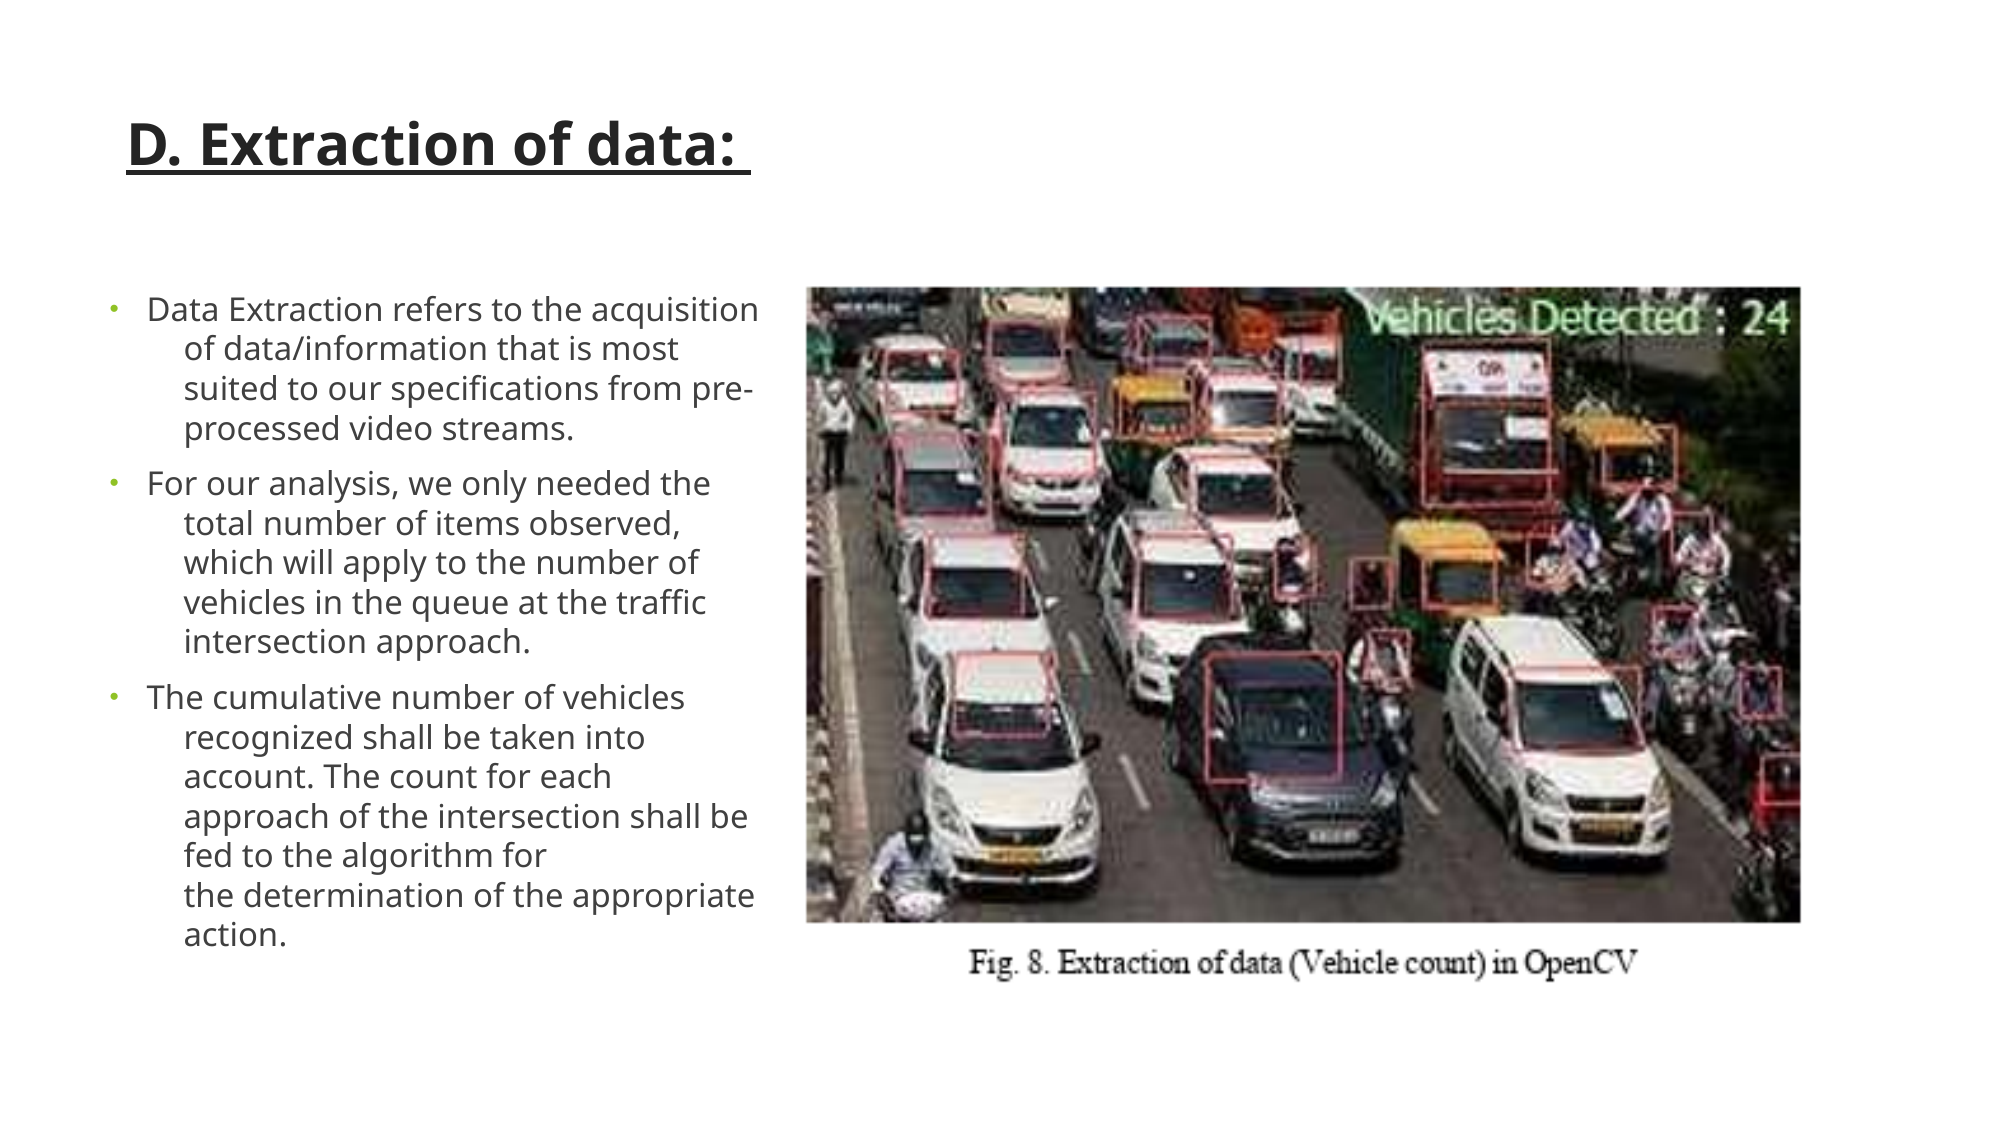

# D. Extraction of data:
Data Extraction refers to the acquisition of data/information that is most suited to our specifications from pre-processed video streams.
For our analysis, we only needed the total number of items observed, which will apply to the number of vehicles in the queue at the traffic intersection approach.
The cumulative number of vehicles recognized shall be taken into account. The count for each approach of the intersection shall be fed to the algorithm for the determination of the appropriate action.